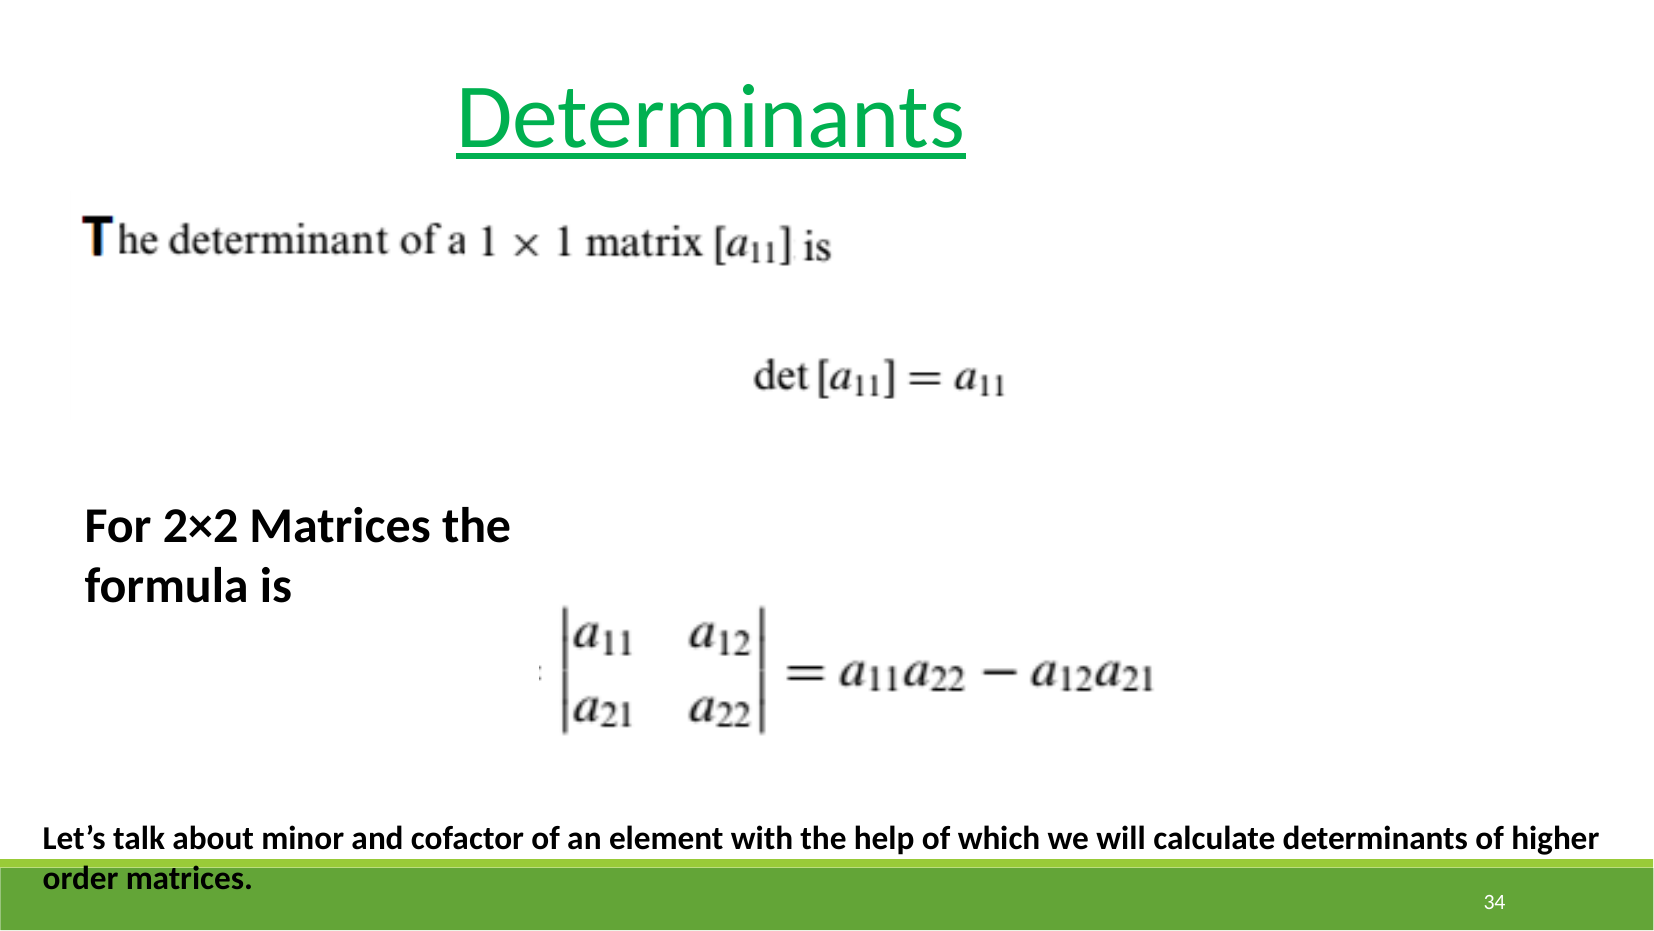

Determinants
For 2×2 Matrices the formula is
Let’s talk about minor and cofactor of an element with the help of which we will calculate determinants of higher order matrices.